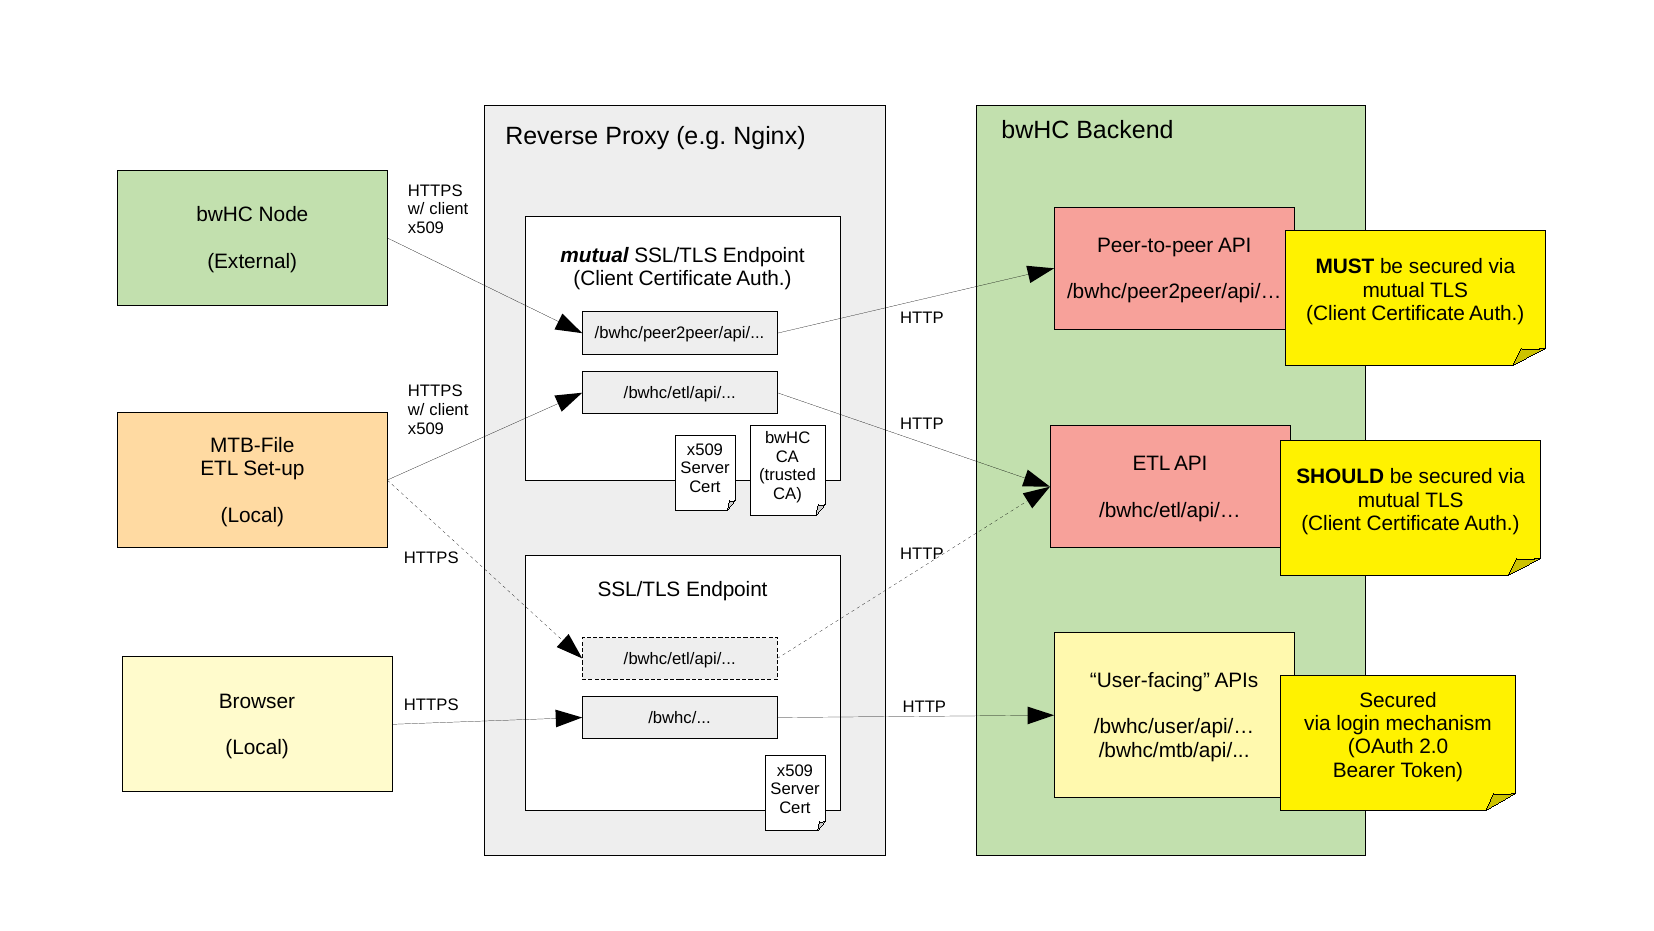

bwHC Backend
Reverse Proxy (e.g. Nginx)
bwHC Node
(External)
HTTPS
w/ client
x509
Peer-to-peer API
/bwhc/peer2peer/api/…
mutual SSL/TLS Endpoint
(Client Certificate Auth.)
MUST be secured via
mutual TLS
(Client Certificate Auth.)
HTTP
/bwhc/peer2peer/api/...
/bwhc/etl/api/...
HTTPS
w/ client
x509
HTTP
MTB-File
ETL Set-up
(Local)
ETL API
/bwhc/etl/api/…
bwHC
CA
(trusted
CA)
x509
Server
Cert
SHOULD be secured via
mutual TLS
(Client Certificate Auth.)
HTTP
HTTPS
SSL/TLS Endpoint
“User-facing” APIs
/bwhc/user/api/…
/bwhc/mtb/api/...
/bwhc/etl/api/...
Browser
(Local)
Secured
via login mechanism
(OAuth 2.0
Bearer Token)
HTTPS
HTTP
/bwhc/...
x509
Server
Cert